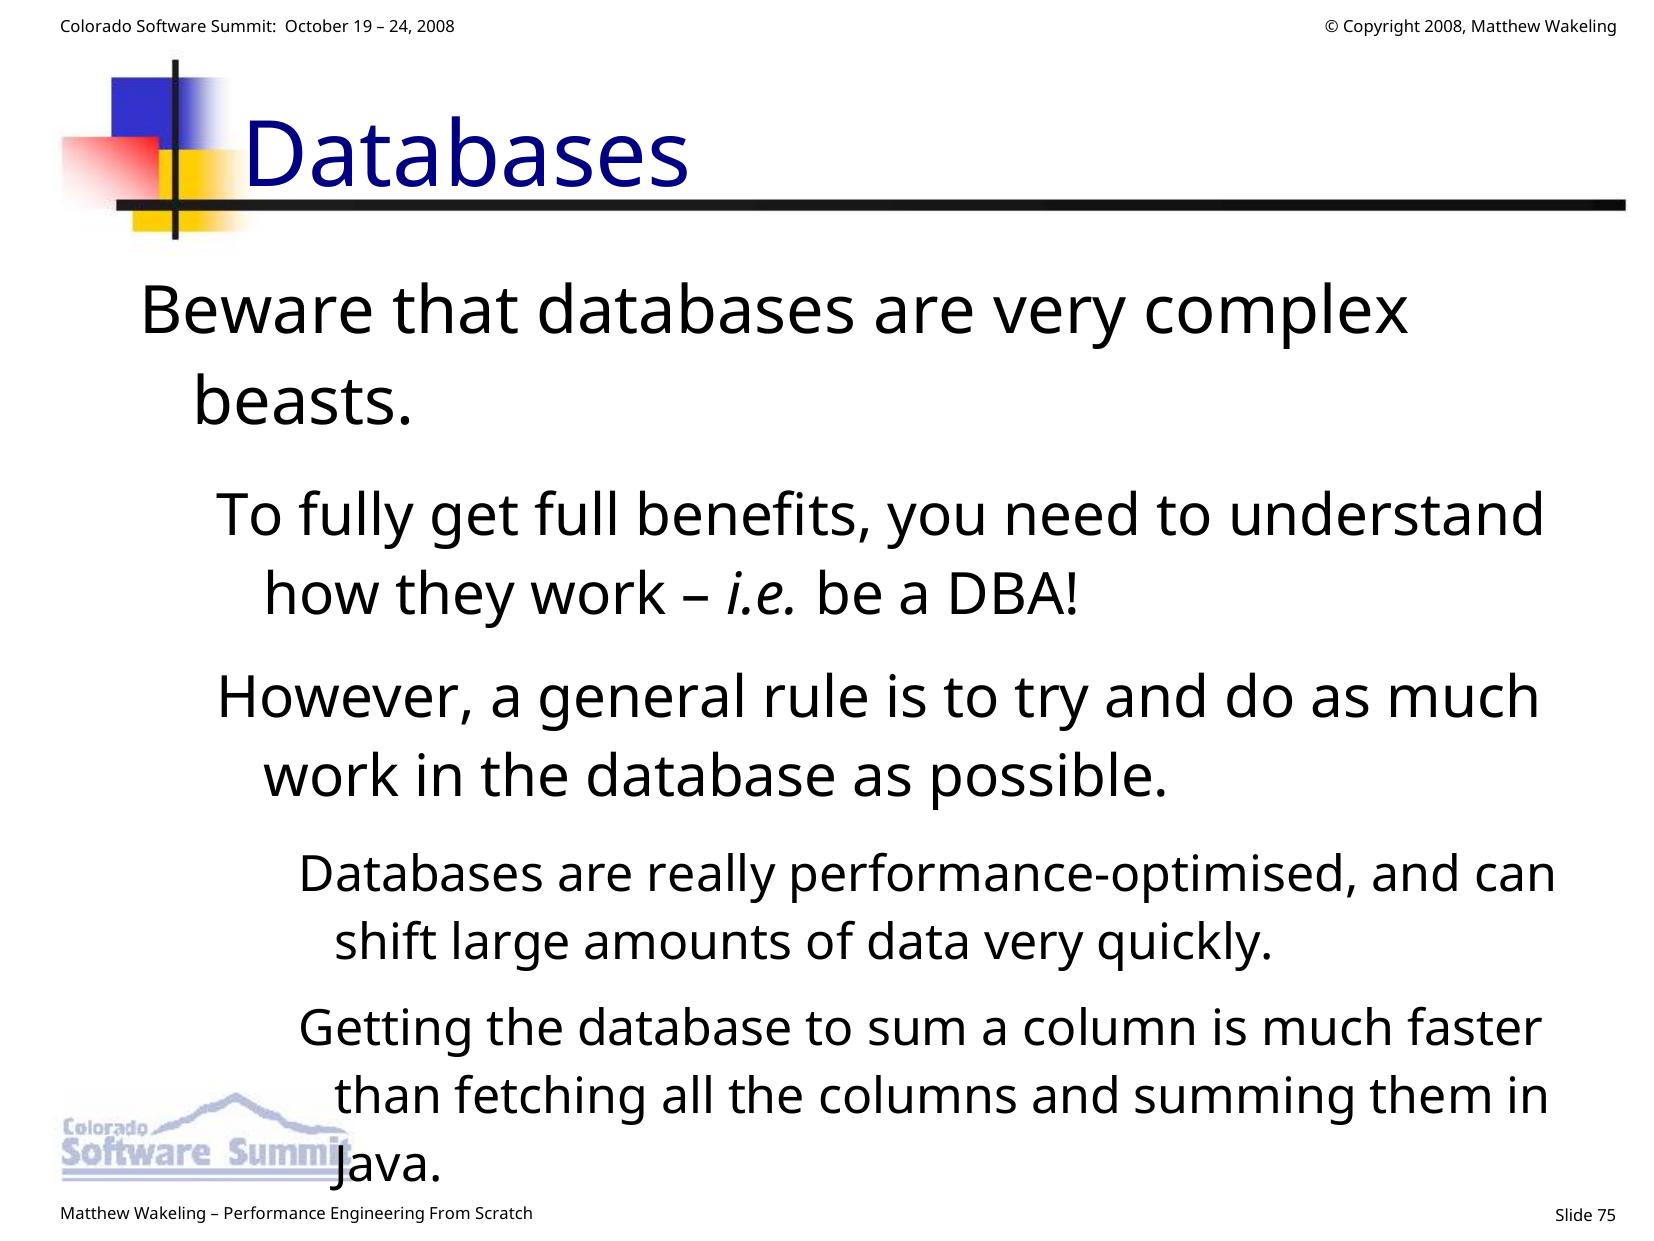

# Databases
Beware that databases are very complex beasts.
To fully get full benefits, you need to understand how they work – i.e. be a DBA!
However, a general rule is to try and do as much work in the database as possible.
Databases are really performance-optimised, and can shift large amounts of data very quickly.
Getting the database to sum a column is much faster than fetching all the columns and summing them in Java.